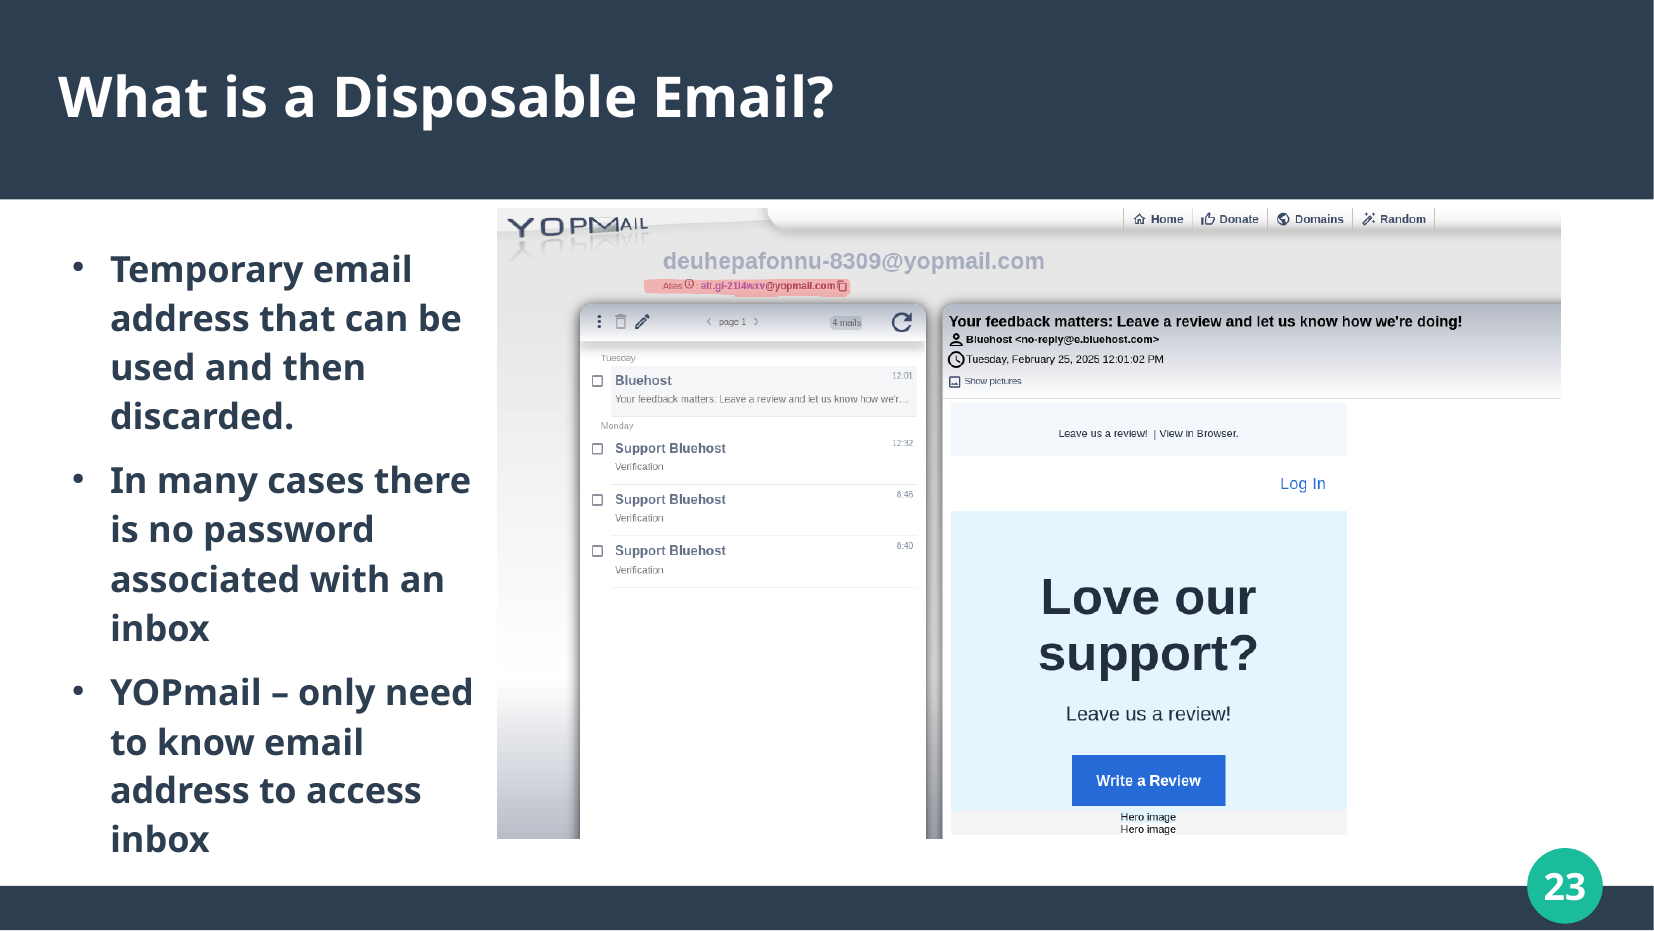

# What is a Disposable Email?
Temporary email address that can be used and then discarded.
In many cases there is no password associated with an inbox
YOPmail – only need to know email address to access inbox
23